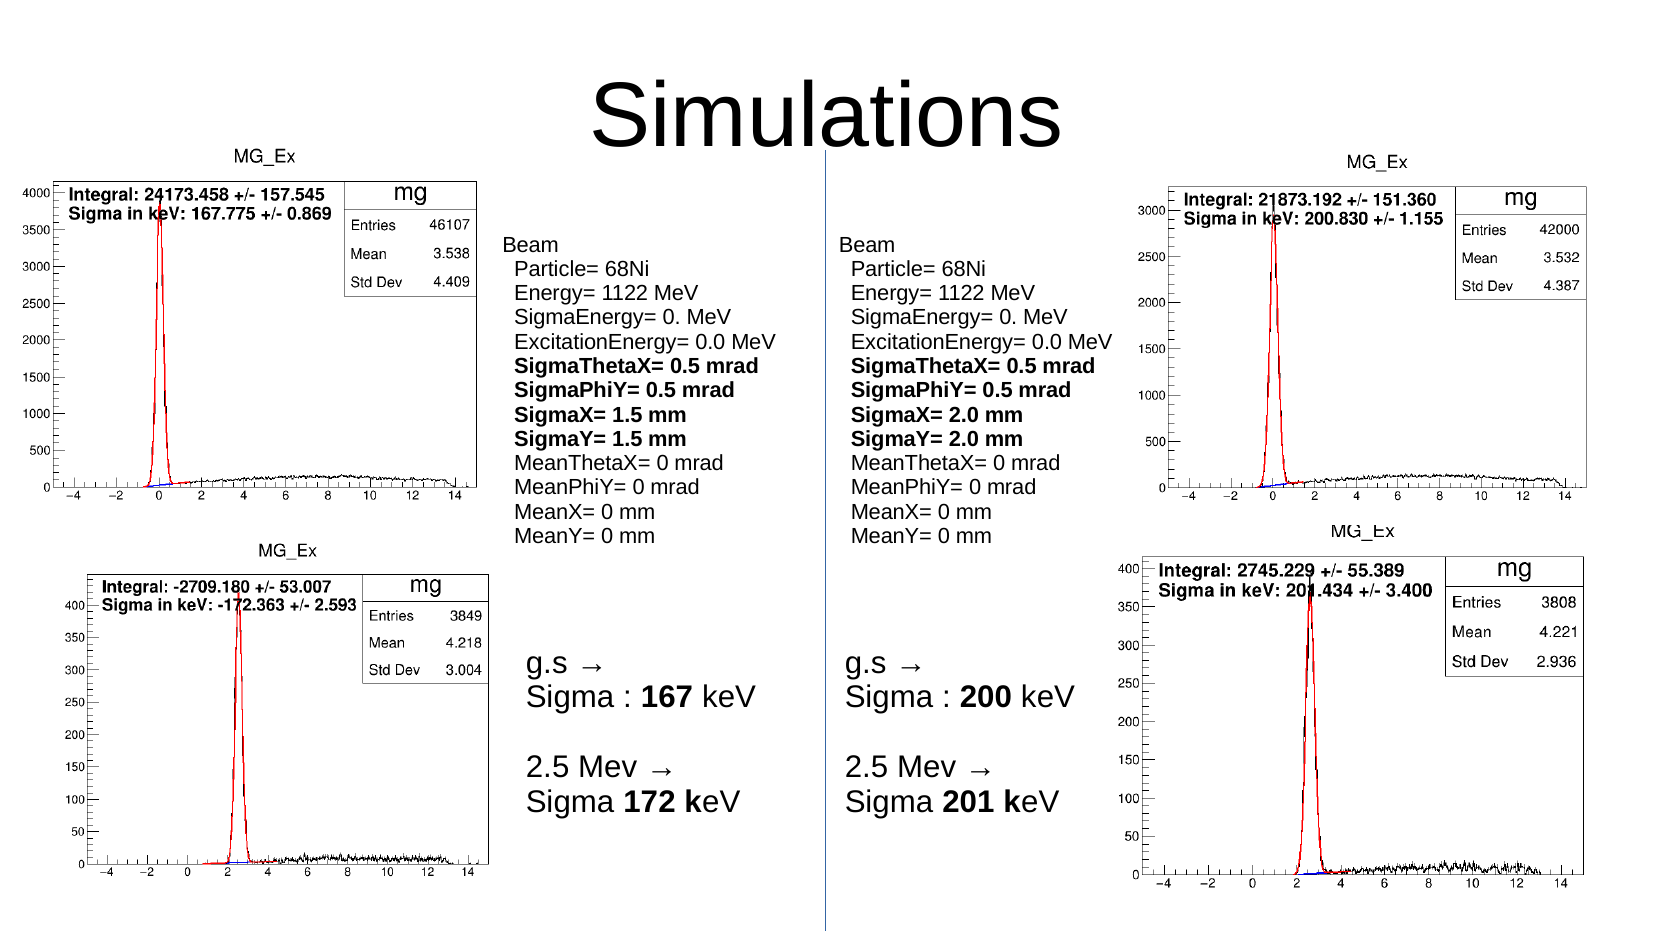

# Simulations
Beam
 Particle= 68Ni
 Energy= 1122 MeV
 SigmaEnergy= 0. MeV
 ExcitationEnergy= 0.0 MeV
 SigmaThetaX= 0.5 mrad
 SigmaPhiY= 0.5 mrad
 SigmaX= 1.5 mm
 SigmaY= 1.5 mm
 MeanThetaX= 0 mrad
 MeanPhiY= 0 mrad
 MeanX= 0 mm
 MeanY= 0 mm
Beam
 Particle= 68Ni
 Energy= 1122 MeV
 SigmaEnergy= 0. MeV
 ExcitationEnergy= 0.0 MeV
 SigmaThetaX= 0.5 mrad
 SigmaPhiY= 0.5 mrad
 SigmaX= 2.0 mm
 SigmaY= 2.0 mm
 MeanThetaX= 0 mrad
 MeanPhiY= 0 mrad
 MeanX= 0 mm
 MeanY= 0 mm
g.s →
Sigma : 167 keV
2.5 Mev →
Sigma 172 keV
g.s →
Sigma : 200 keV
2.5 Mev →
Sigma 201 keV